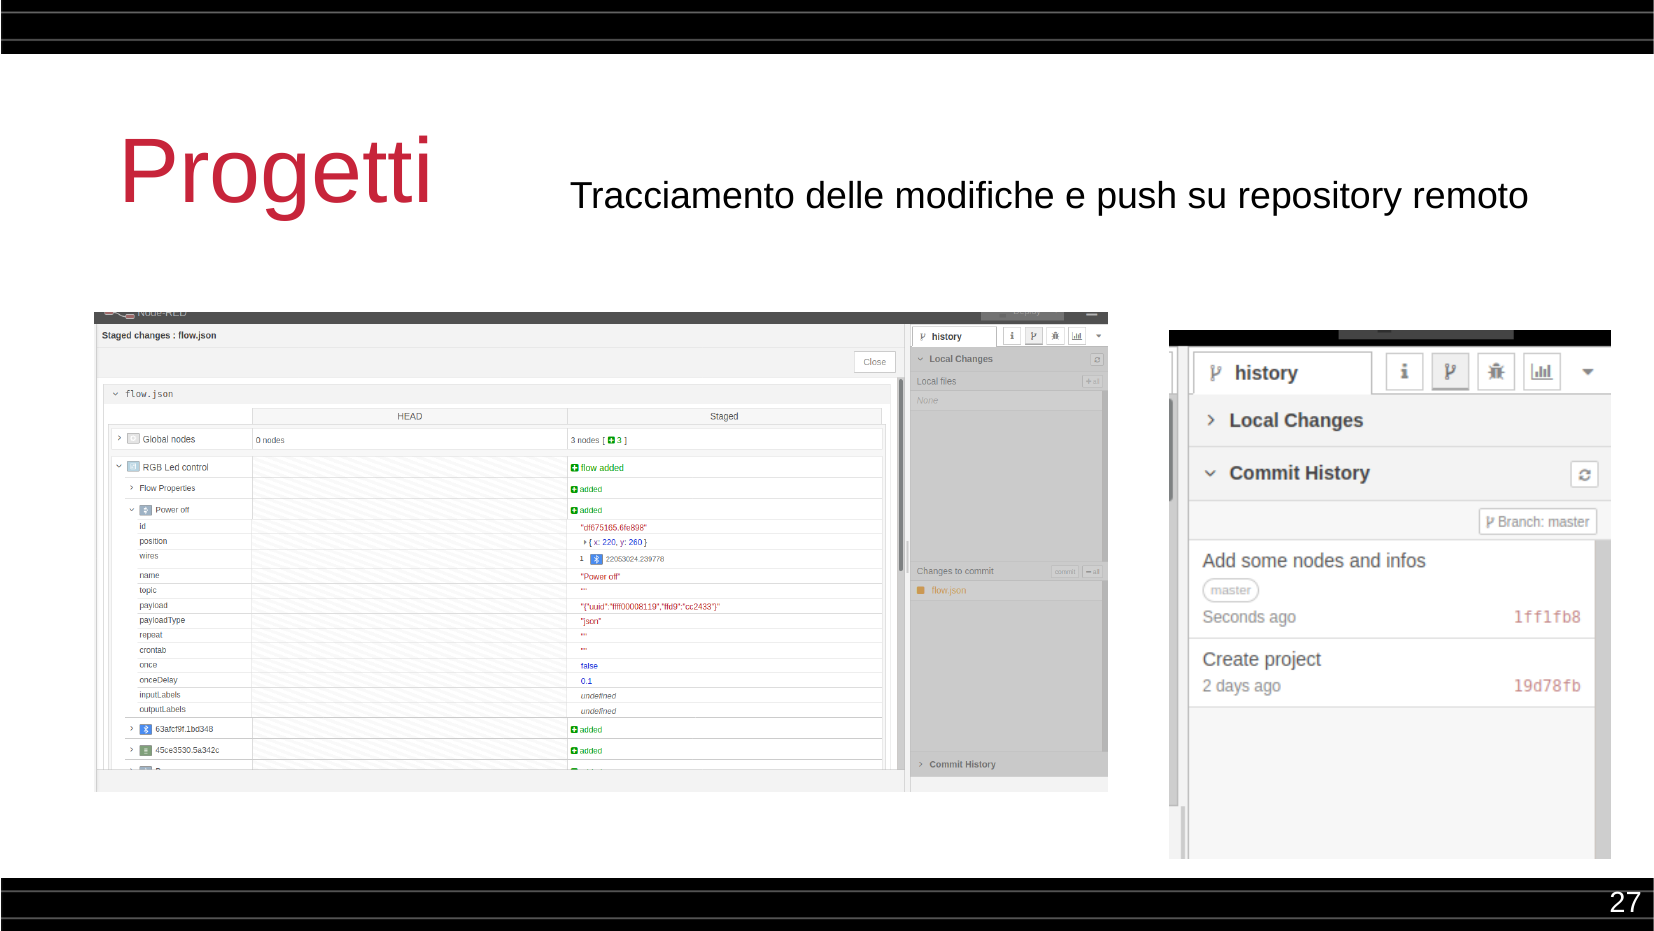

Tracciamento delle modifiche e push su repository remoto
# Progetti